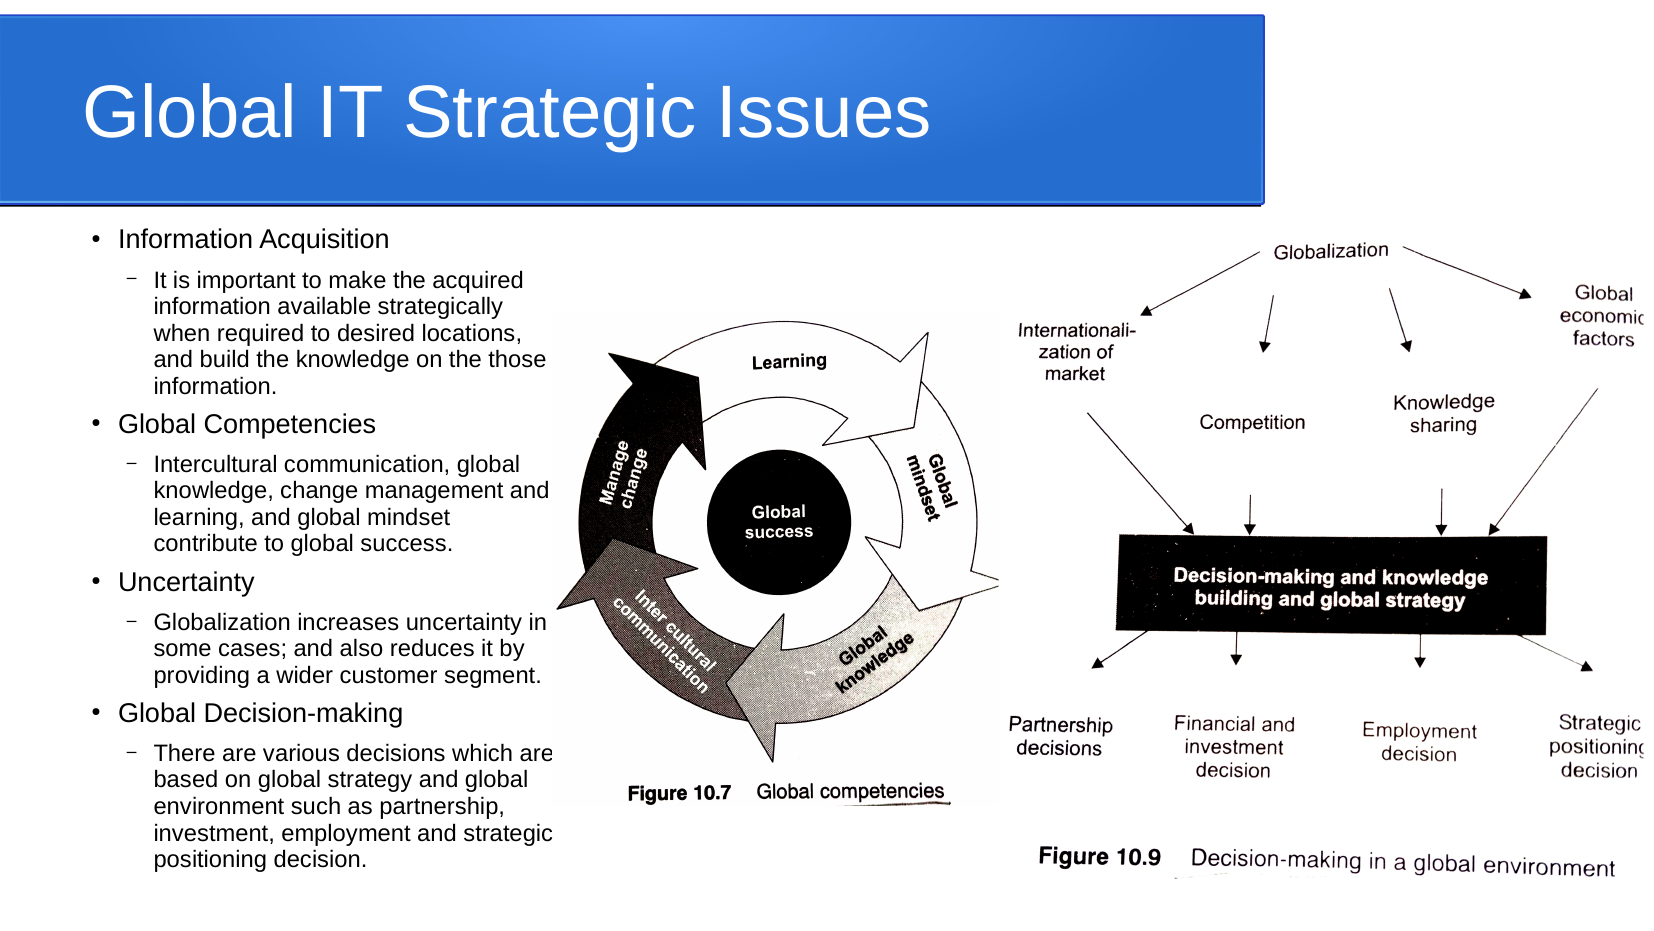

# Global IT Strategic Issues
Information Acquisition
It is important to make the acquired information available strategically when required to desired locations, and build the knowledge on the those information.
Global Competencies
Intercultural communication, global knowledge, change management and learning, and global mindset contribute to global success.
Uncertainty
Globalization increases uncertainty in some cases; and also reduces it by providing a wider customer segment.
Global Decision-making
There are various decisions which are based on global strategy and global environment such as partnership, investment, employment and strategic positioning decision.